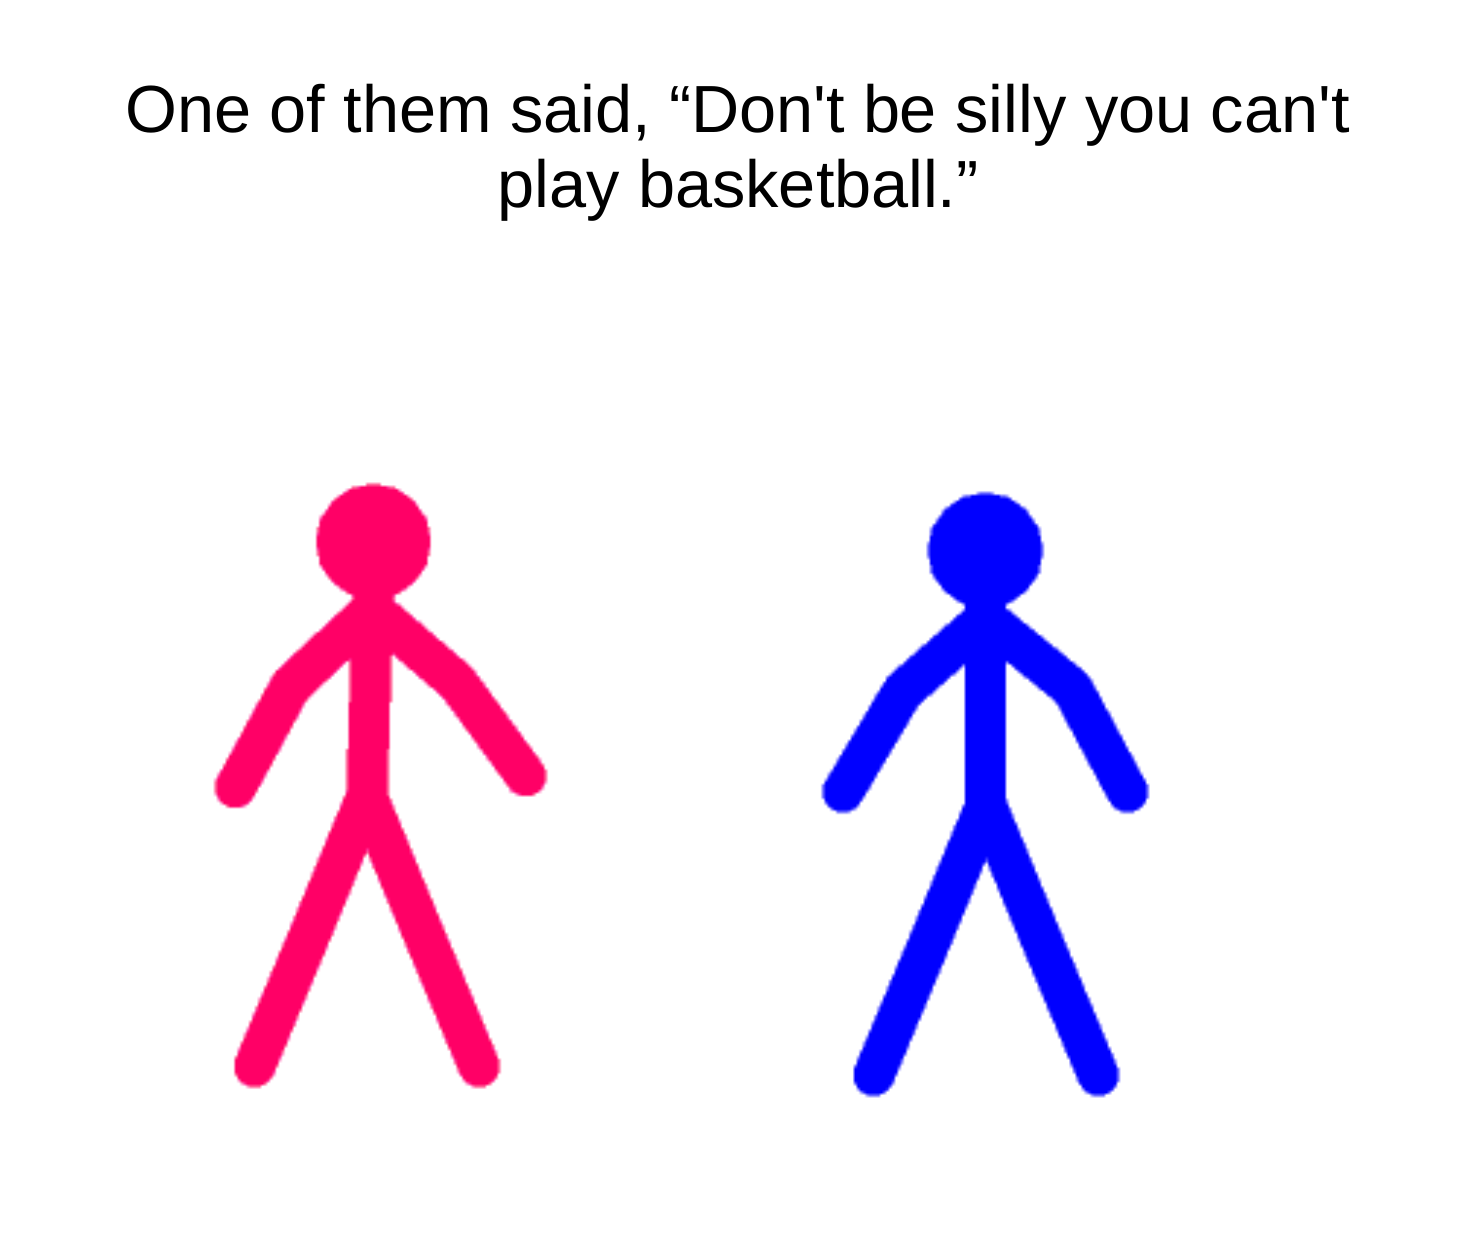

# One of them said, “Don't be silly you can't play basketball.”